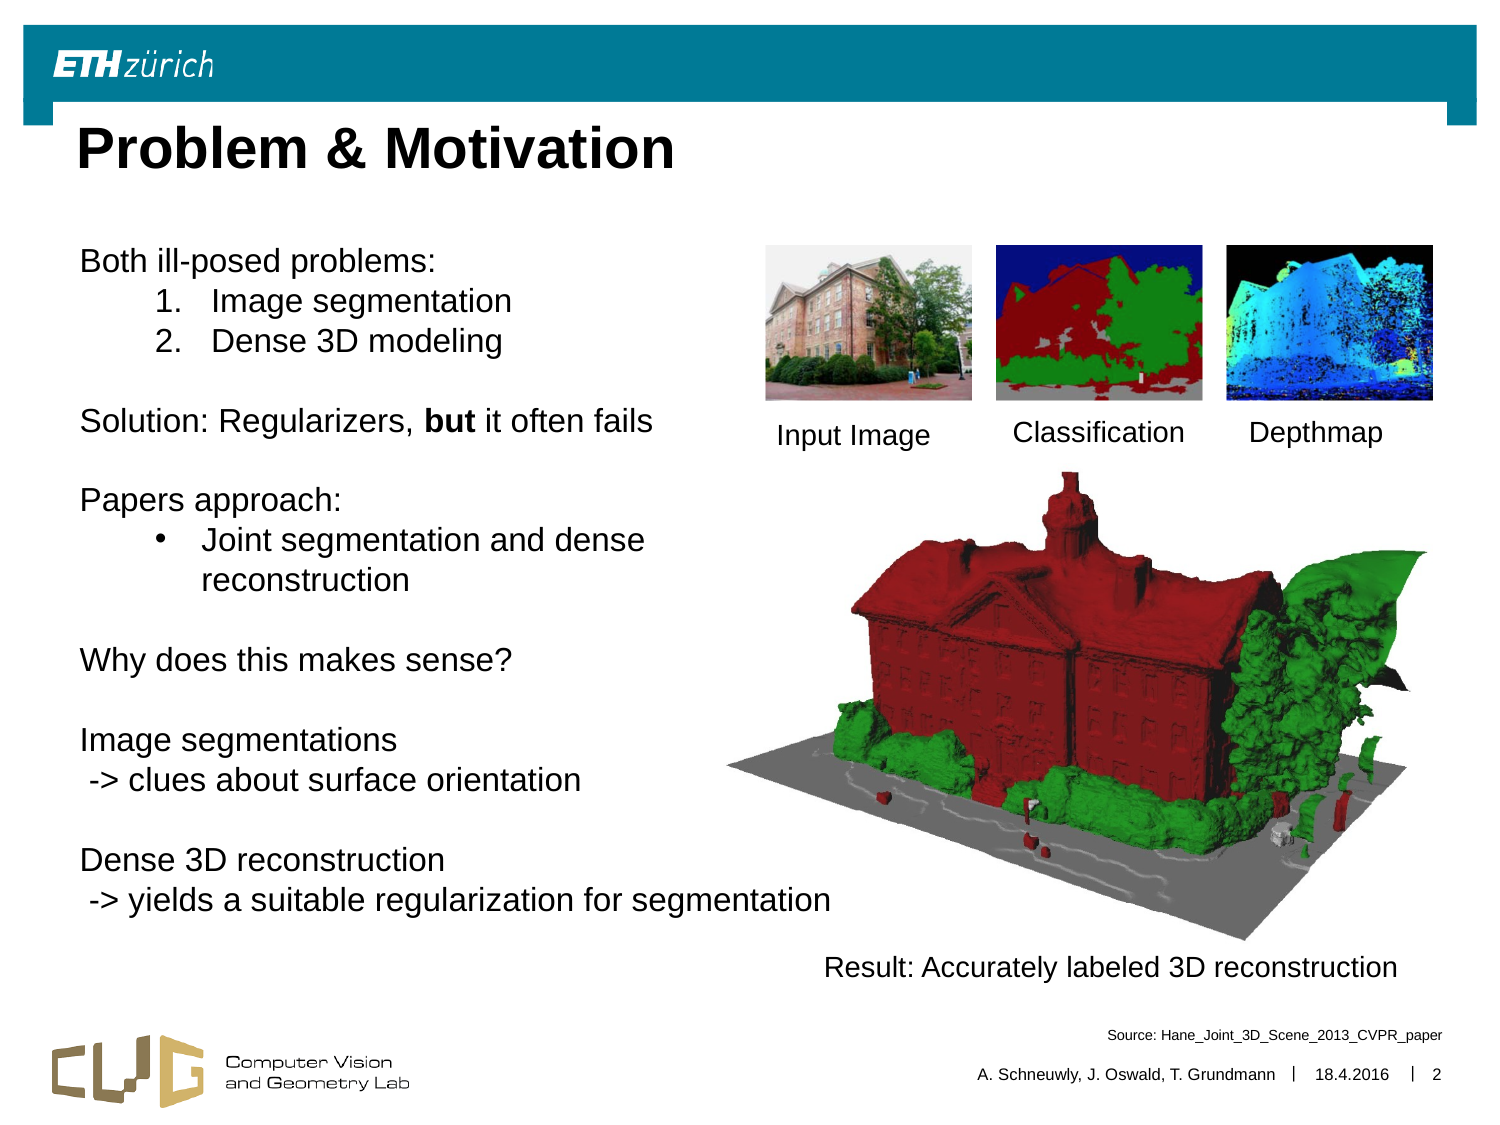

# Problem & Motivation
Both ill-posed problems:
Image segmentation
Dense 3D modeling
Solution: Regularizers, but it often fails
Papers approach:
Joint segmentation and dense reconstruction
Why does this makes sense?
Image segmentations
 -> clues about surface orientation
Dense 3D reconstruction
 -> yields a suitable regularization for segmentation
Classification
Depthmap
Input Image
Result: Accurately labeled 3D reconstruction
Source: Hane_Joint_3D_Scene_2013_CVPR_paper
A. Schneuwly, J. Oswald, T. Grundmann
18.4.2016